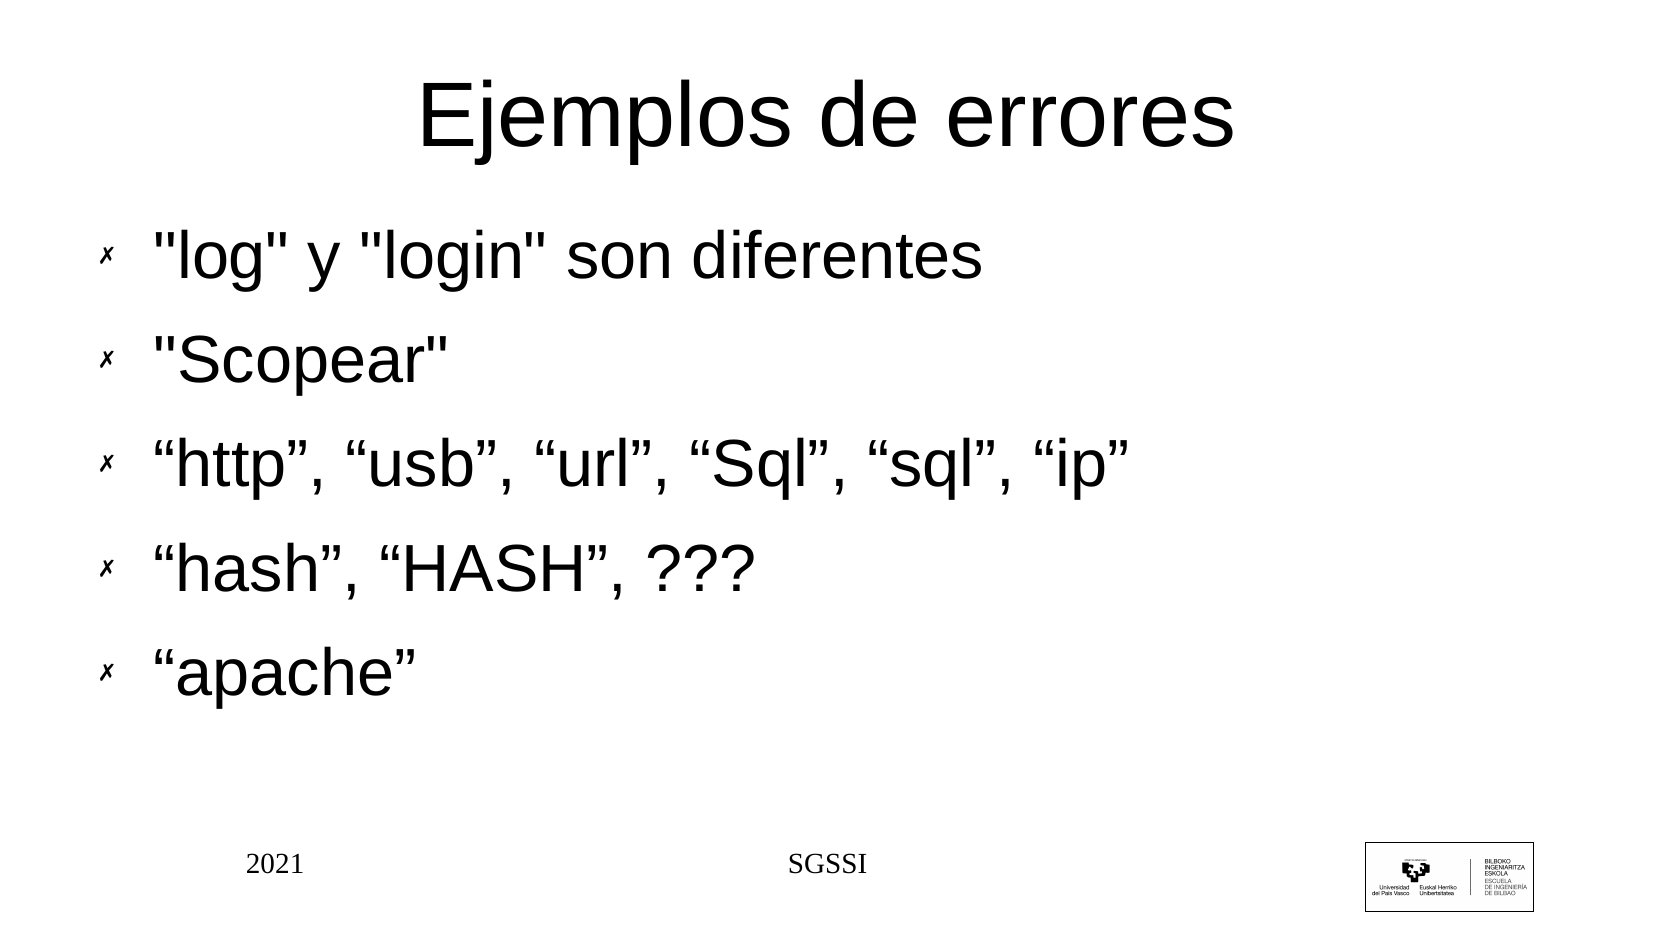

# Ejemplos de errores
"log" y "login" son diferentes
"Scopear"
“http”, “usb”, “url”, “Sql”, “sql”, “ip”
“hash”, “HASH”, ???
“apache”